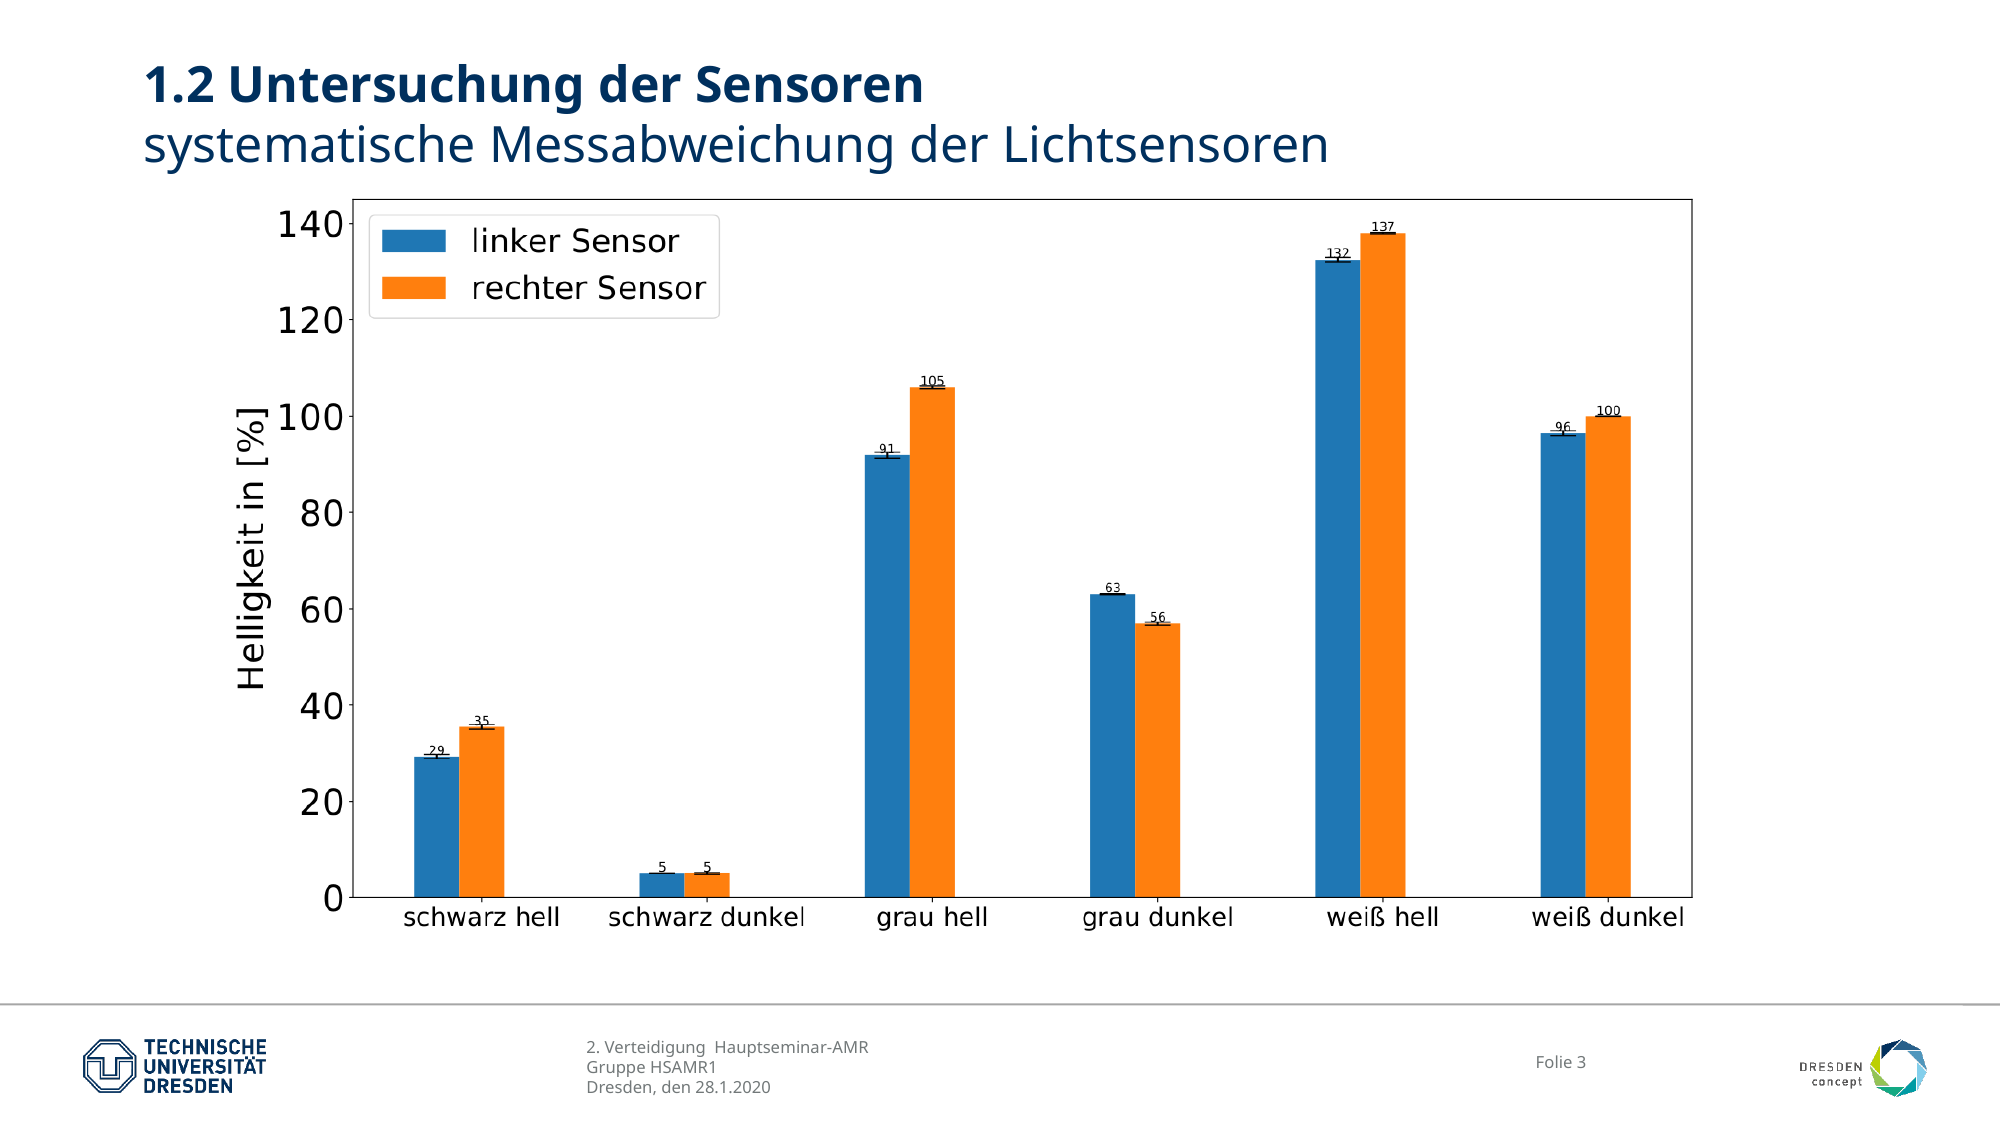

# 1.2 Untersuchung der Sensoren systematische Messabweichung der Lichtsensoren